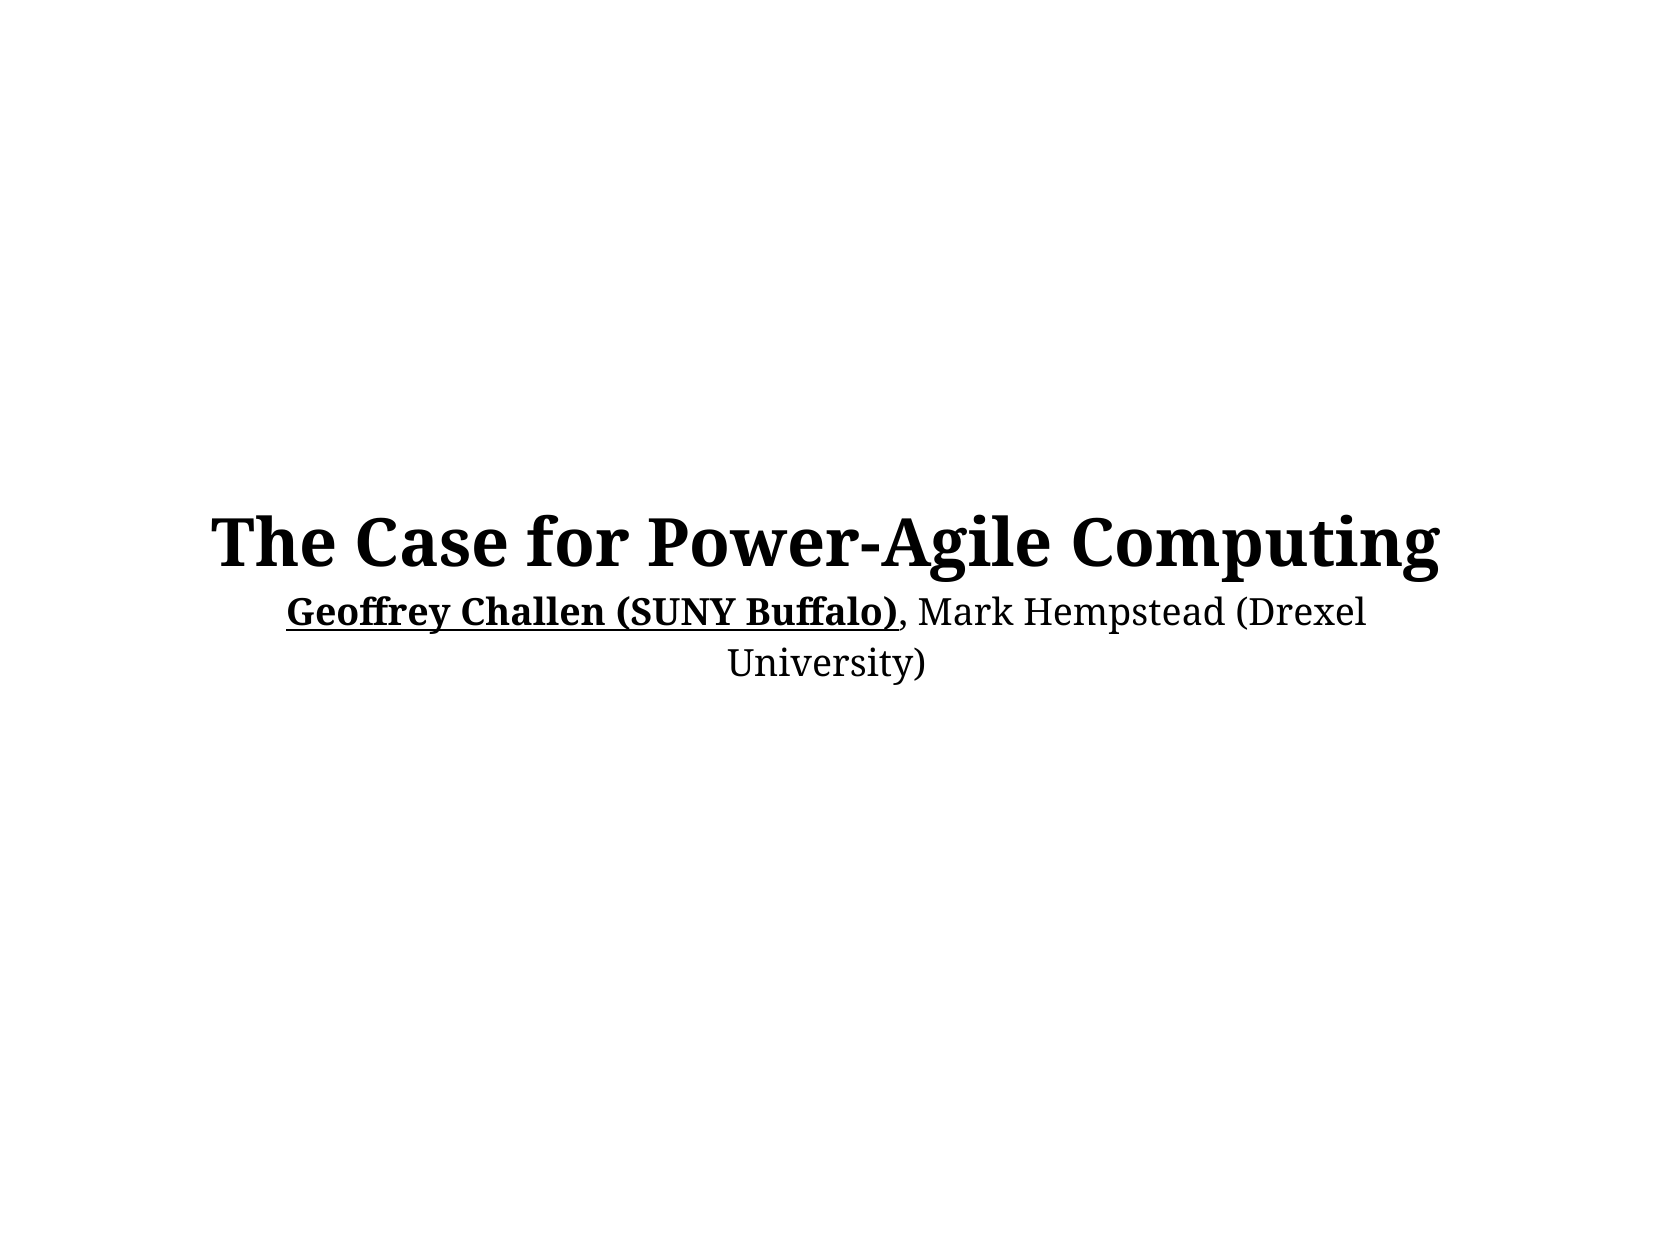

The Case for Power-Agile Computing
Geoffrey Challen (SUNY Buffalo), Mark Hempstead (Drexel University)